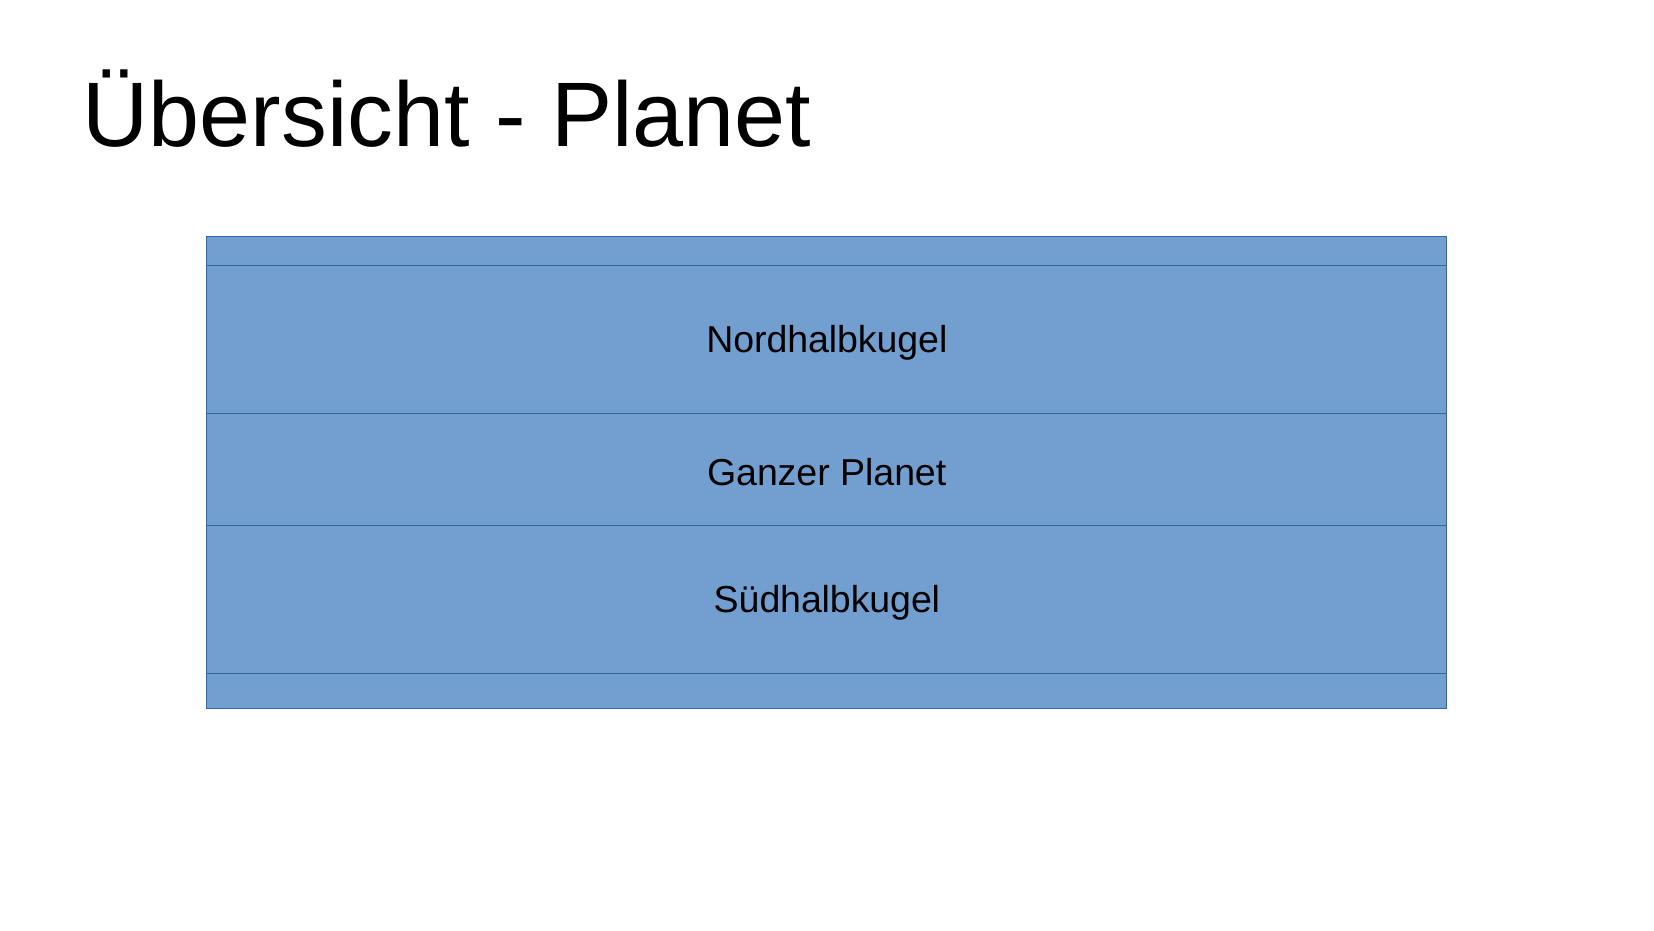

# Übersicht - Planet
Ganzer Planet
Nordhalbkugel
Südhalbkugel